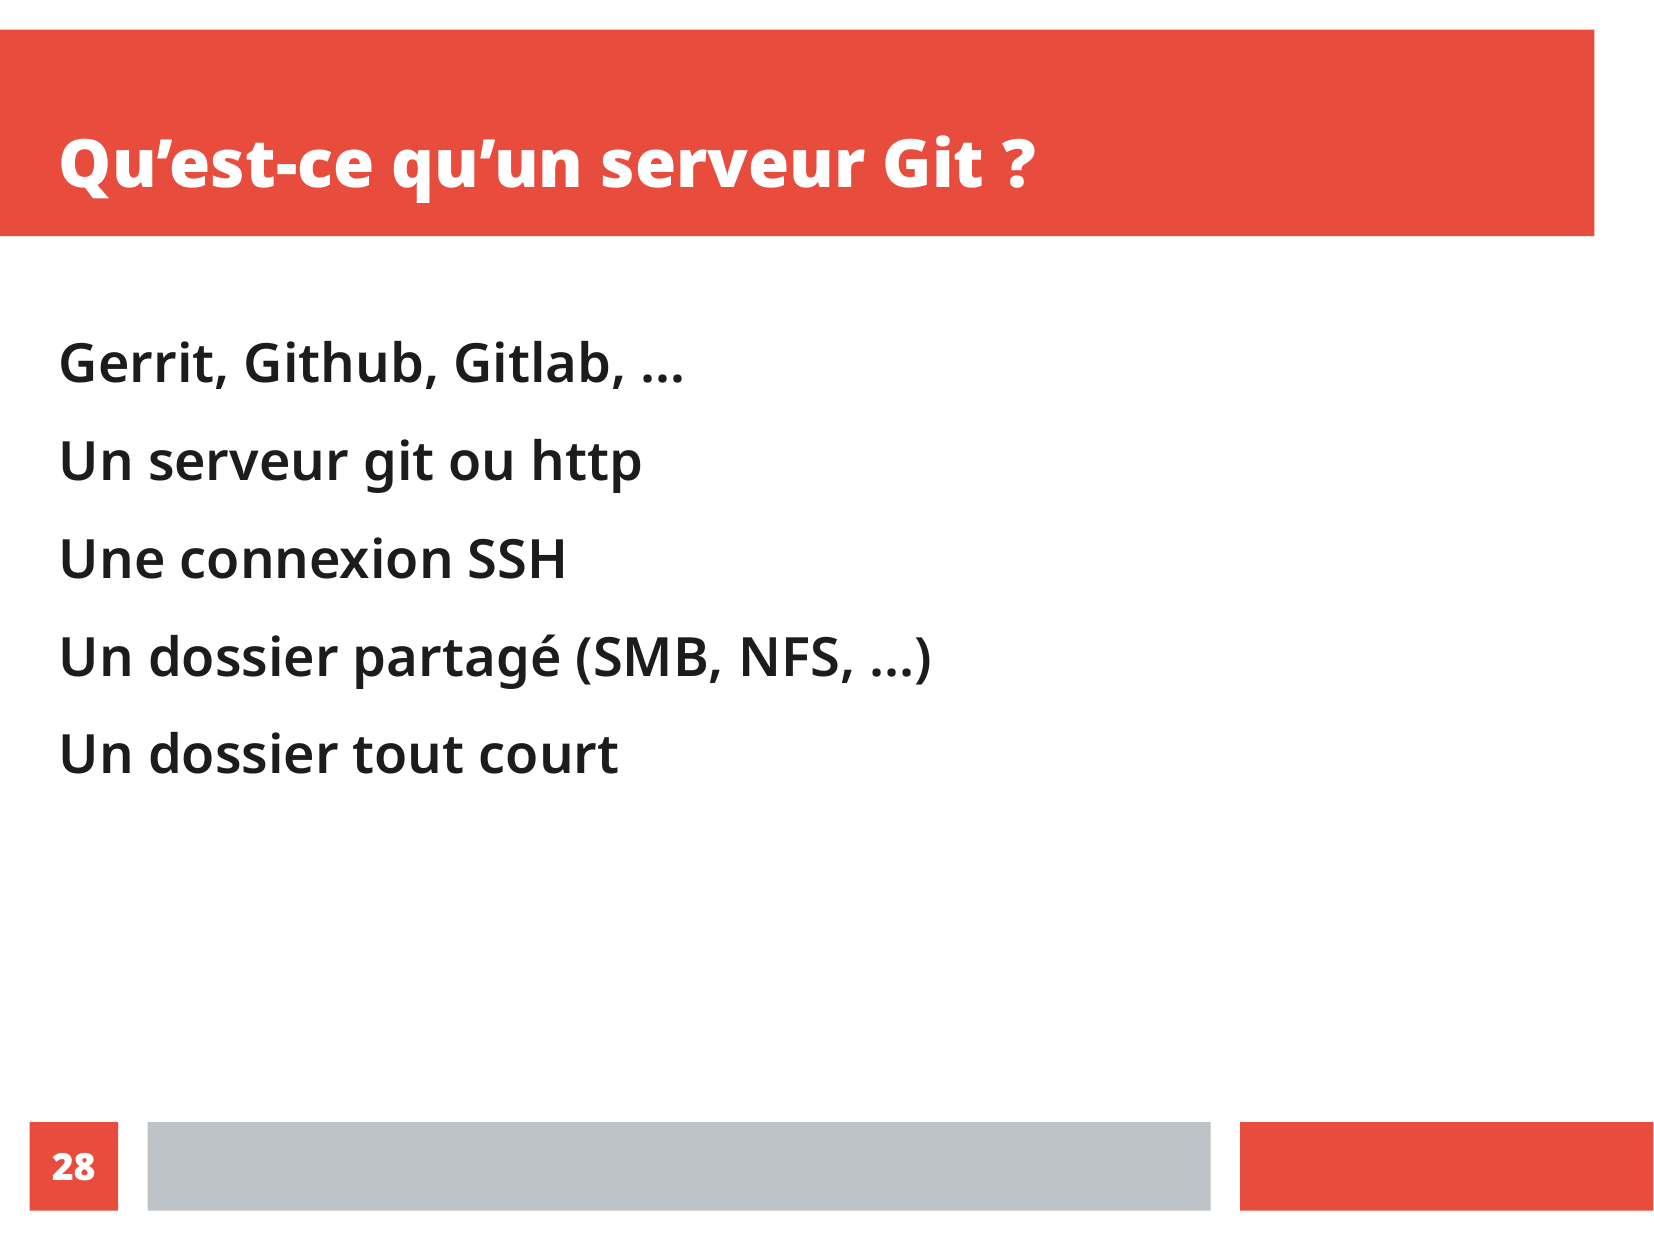

# Qu’est-ce qu’un serveur Git ?
Gerrit, Github, Gitlab, …
Un serveur git ou http
Une connexion SSH
Un dossier partagé (SMB, NFS, ...)
Un dossier tout court
28